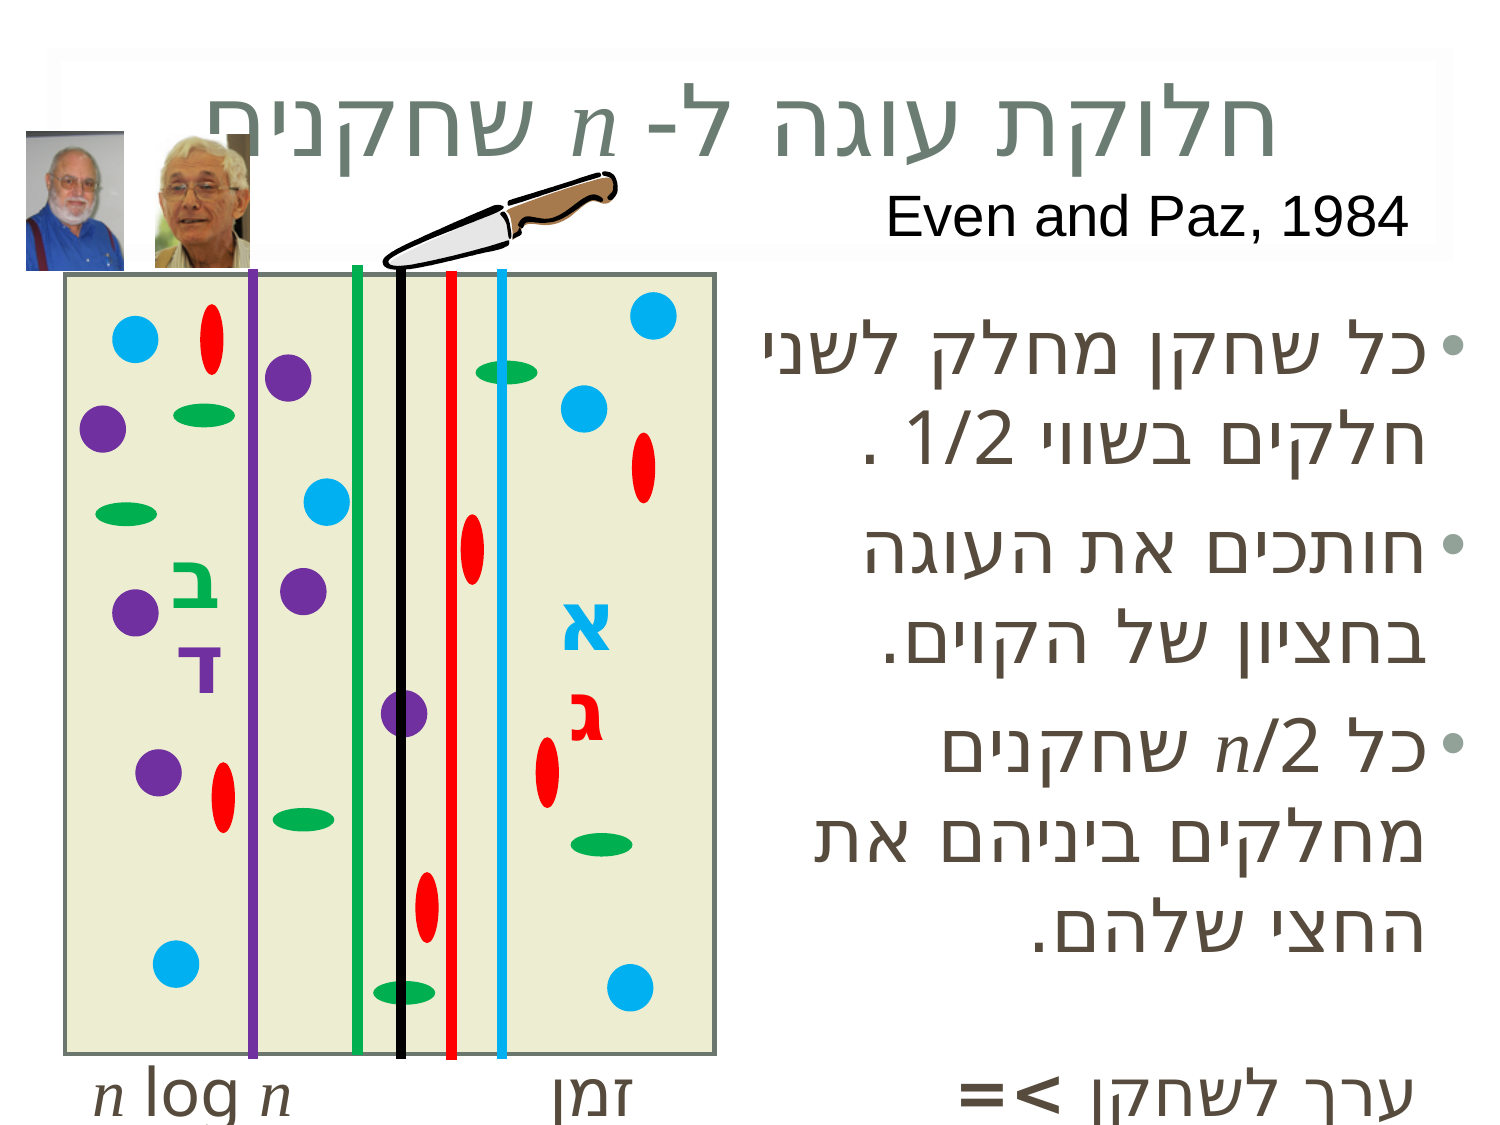

חלוקת עוגה ל- n שחקנים
Even and Paz, 1984
כל שחקן מחלק לשני חלקים בשווי 1/2 .
חותכים את העוגה בחציון של הקוים.
כל n/2 שחקנים מחלקים ביניהם את החצי שלהם.
ב
א
ד
ג
n log n
זמן ביצוע:
ערך לשחקן >= 1/n.